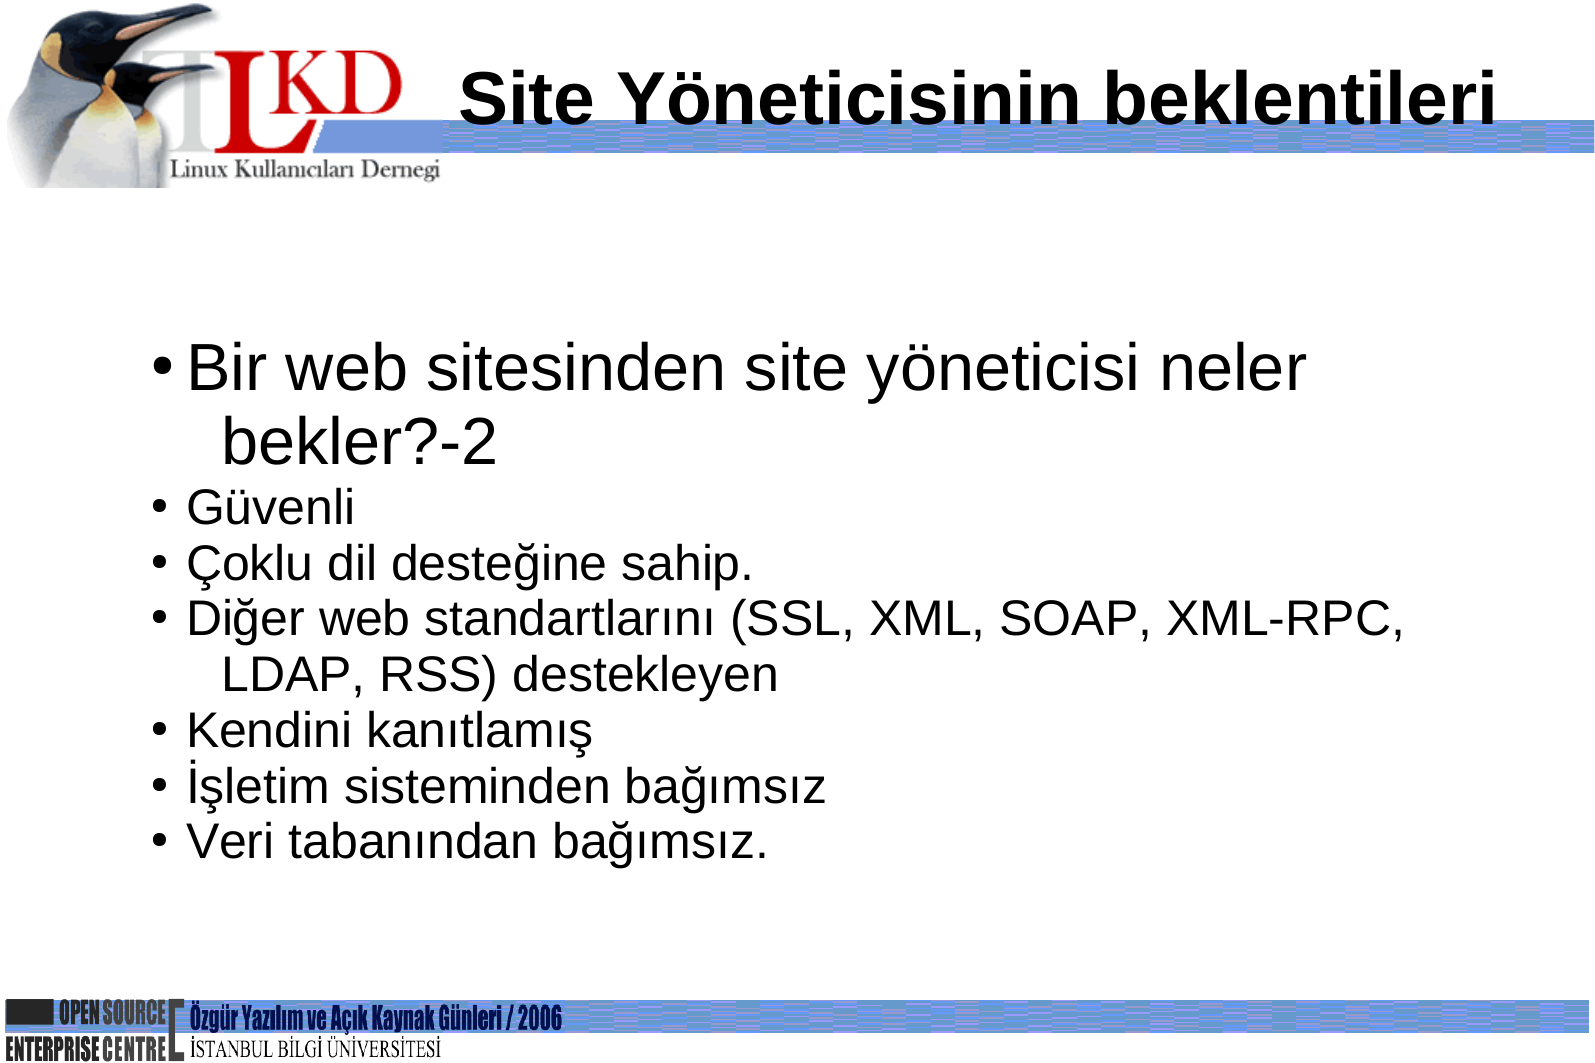

# Site Yöneticisinin beklentileri
Bir web sitesinden site yöneticisi neler bekler?-2
Güvenli
Çoklu dil desteğine sahip.
Diğer web standartlarını (SSL, XML, SOAP, XML-RPC, LDAP, RSS) destekleyen
Kendini kanıtlamış
İşletim sisteminden bağımsız
Veri tabanından bağımsız.